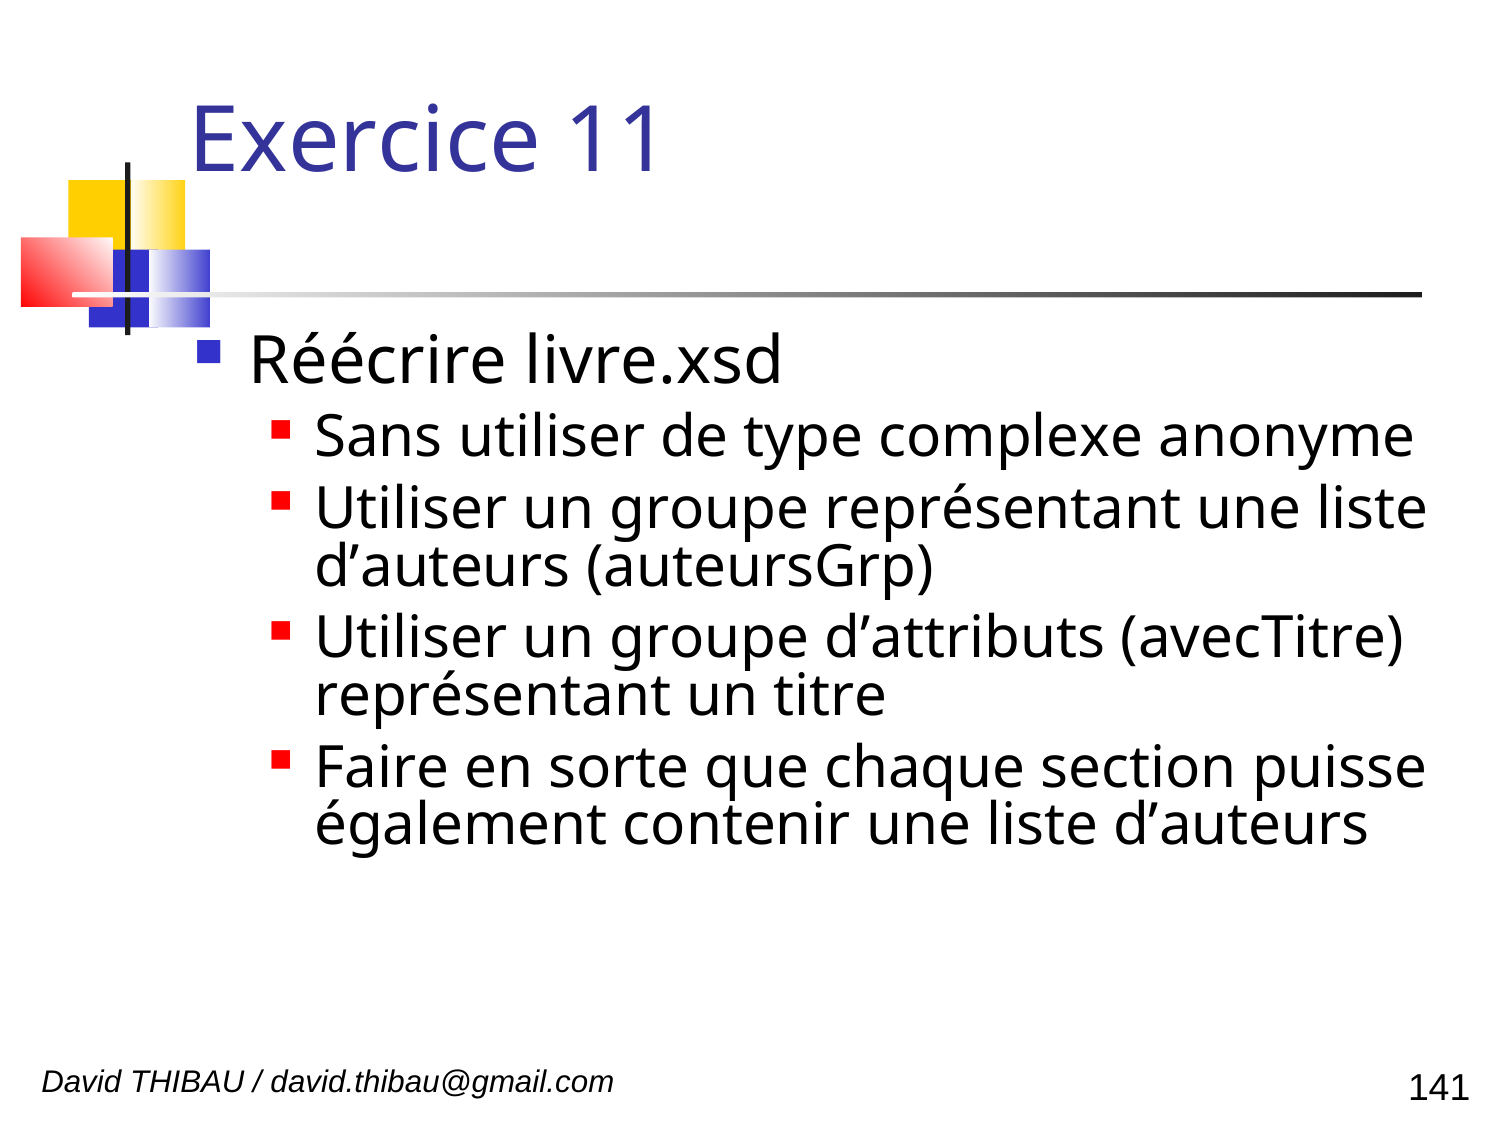

# Exercice 11
Réécrire livre.xsd
Sans utiliser de type complexe anonyme
Utiliser un groupe représentant une liste d’auteurs (auteursGrp)
Utiliser un groupe d’attributs (avecTitre) représentant un titre
Faire en sorte que chaque section puisse également contenir une liste d’auteurs